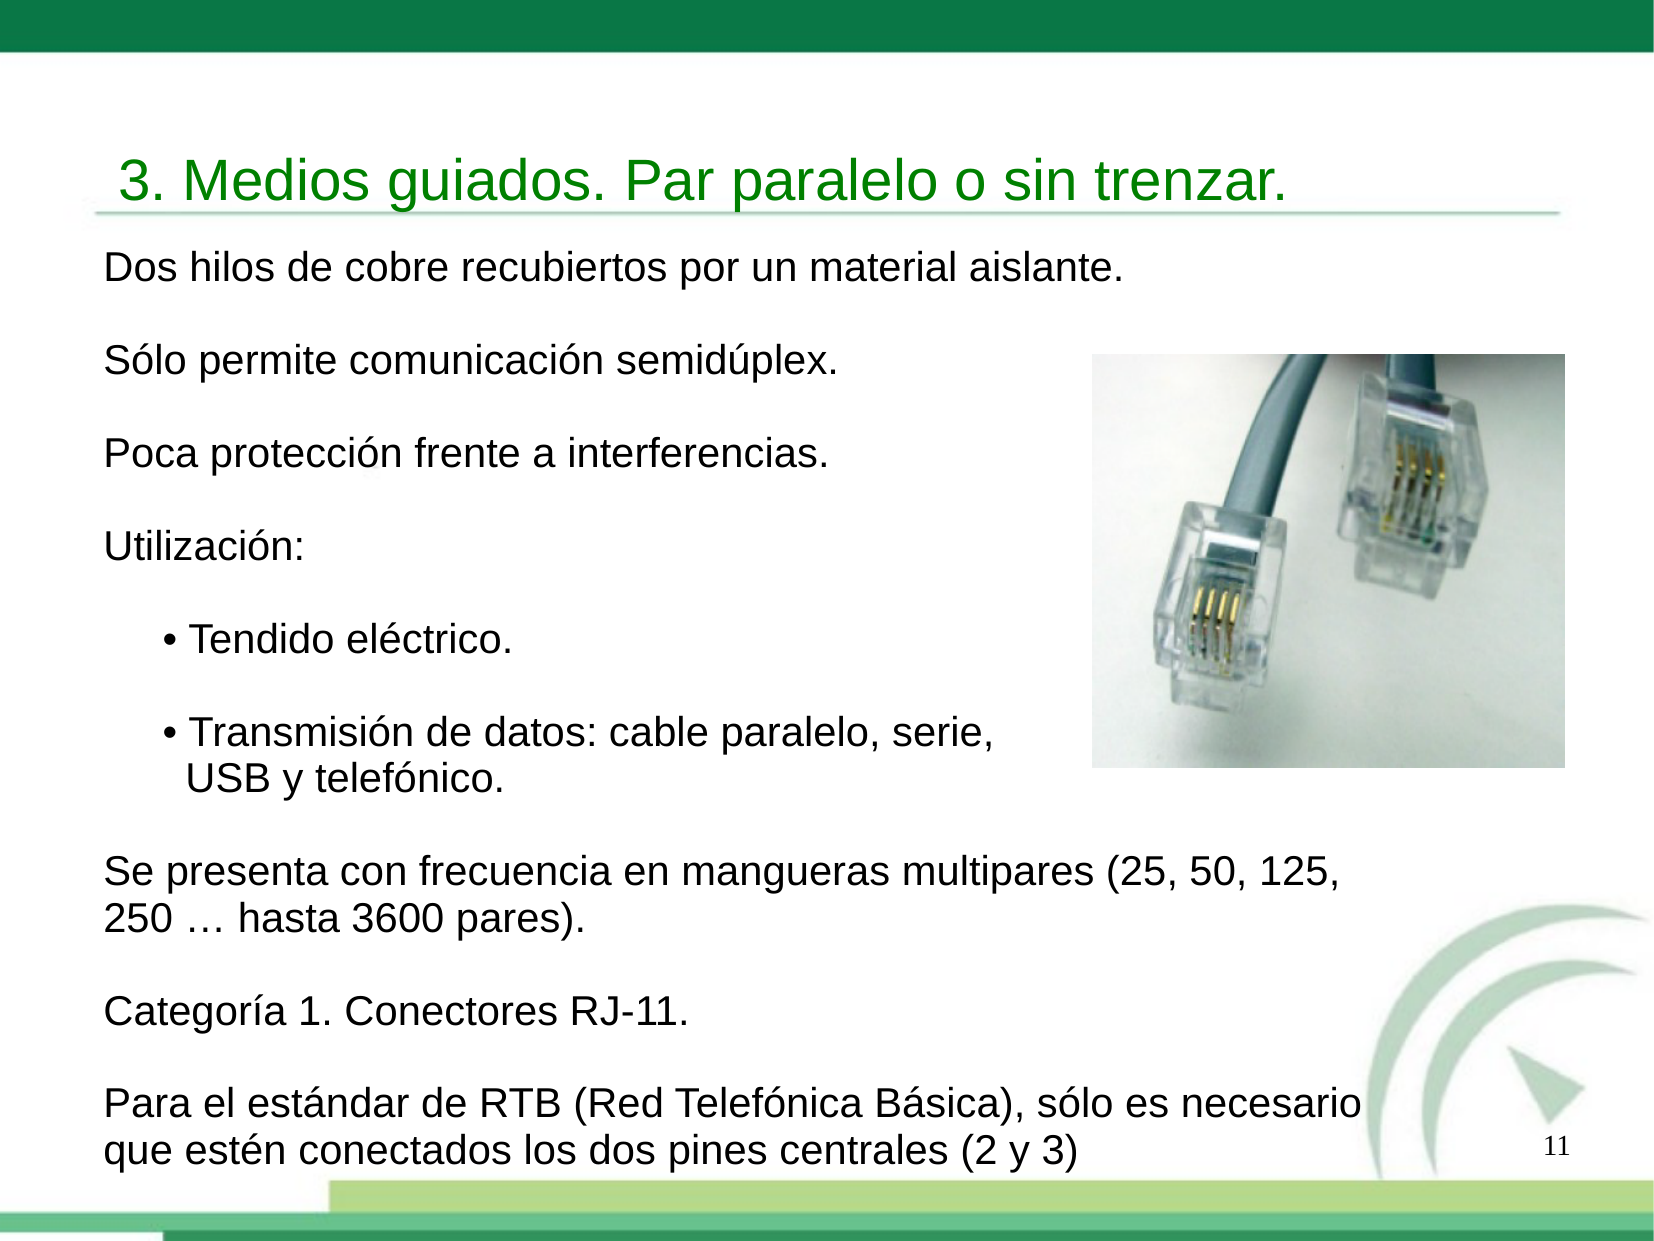

3. Medios guiados. Par paralelo o sin trenzar.
Dos hilos de cobre recubiertos por un material aislante.
Sólo permite comunicación semidúplex.
Poca protección frente a interferencias.
Utilización:
• Tendido eléctrico.
• Transmisión de datos: cable paralelo, serie,
 USB y telefónico.
Se presenta con frecuencia en mangueras multipares (25, 50, 125, 250 … hasta 3600 pares).
Categoría 1. Conectores RJ-11.
Para el estándar de RTB (Red Telefónica Básica), sólo es necesario que estén conectados los dos pines centrales (2 y 3)
#
11